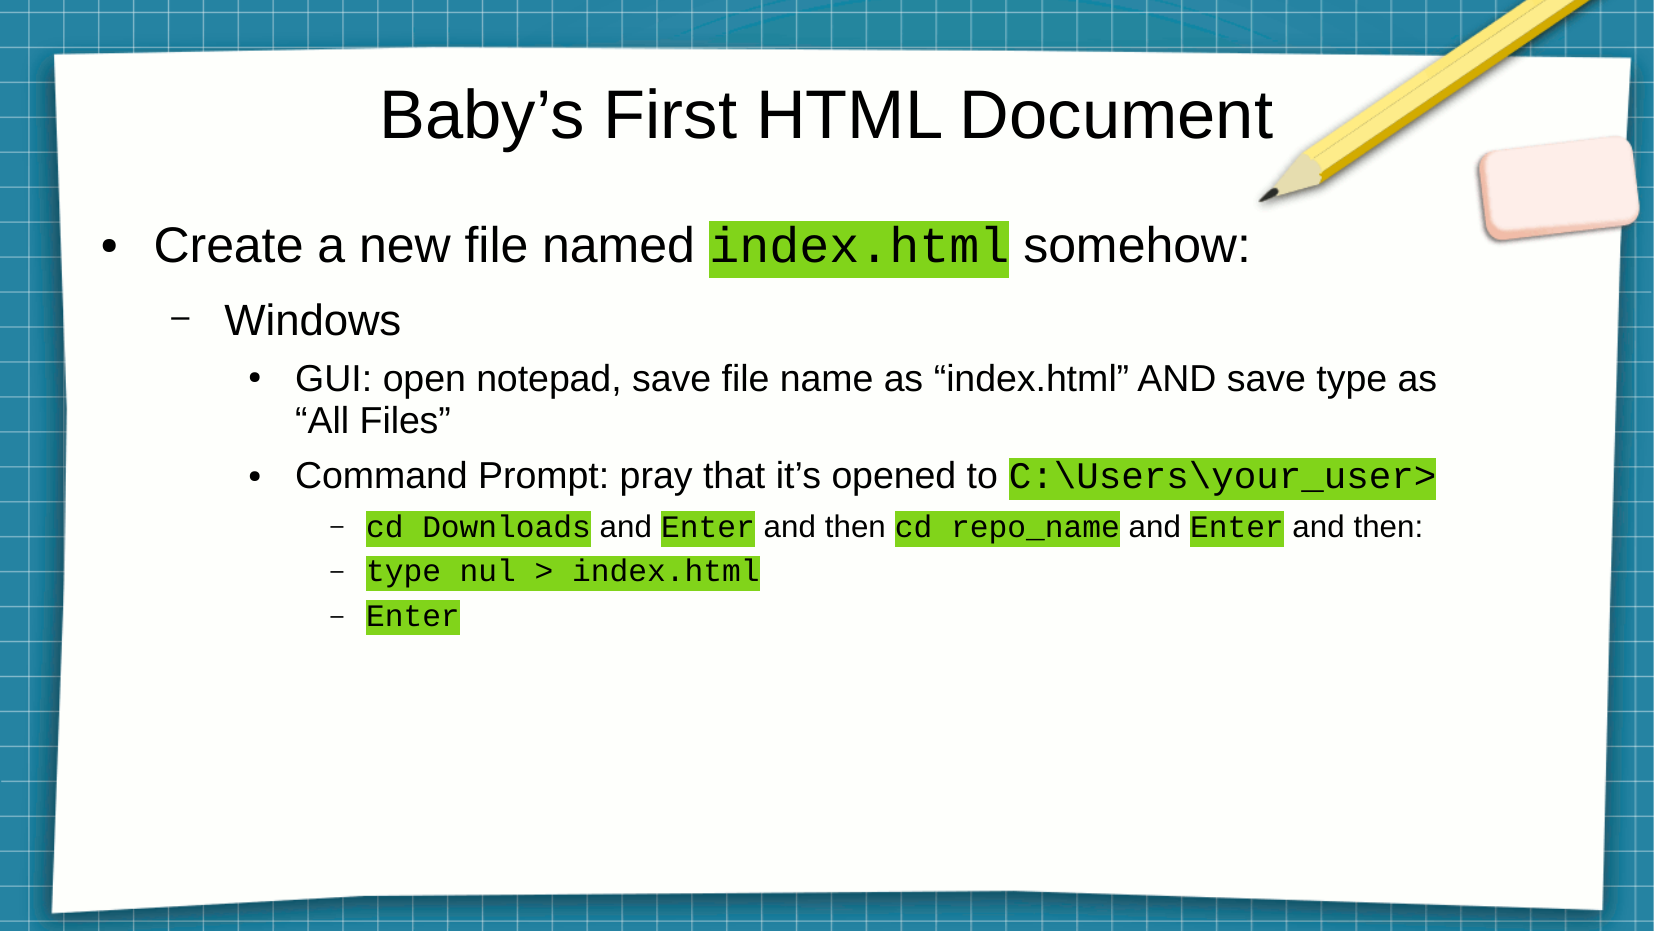

# Baby’s First HTML Document
Create a new file named index.html somehow:
Windows
GUI: open notepad, save file name as “index.html” AND save type as “All Files”
Command Prompt: pray that it’s opened to C:\Users\your_user>
cd Downloads and Enter and then cd repo_name and Enter and then:
type nul > index.html
Enter